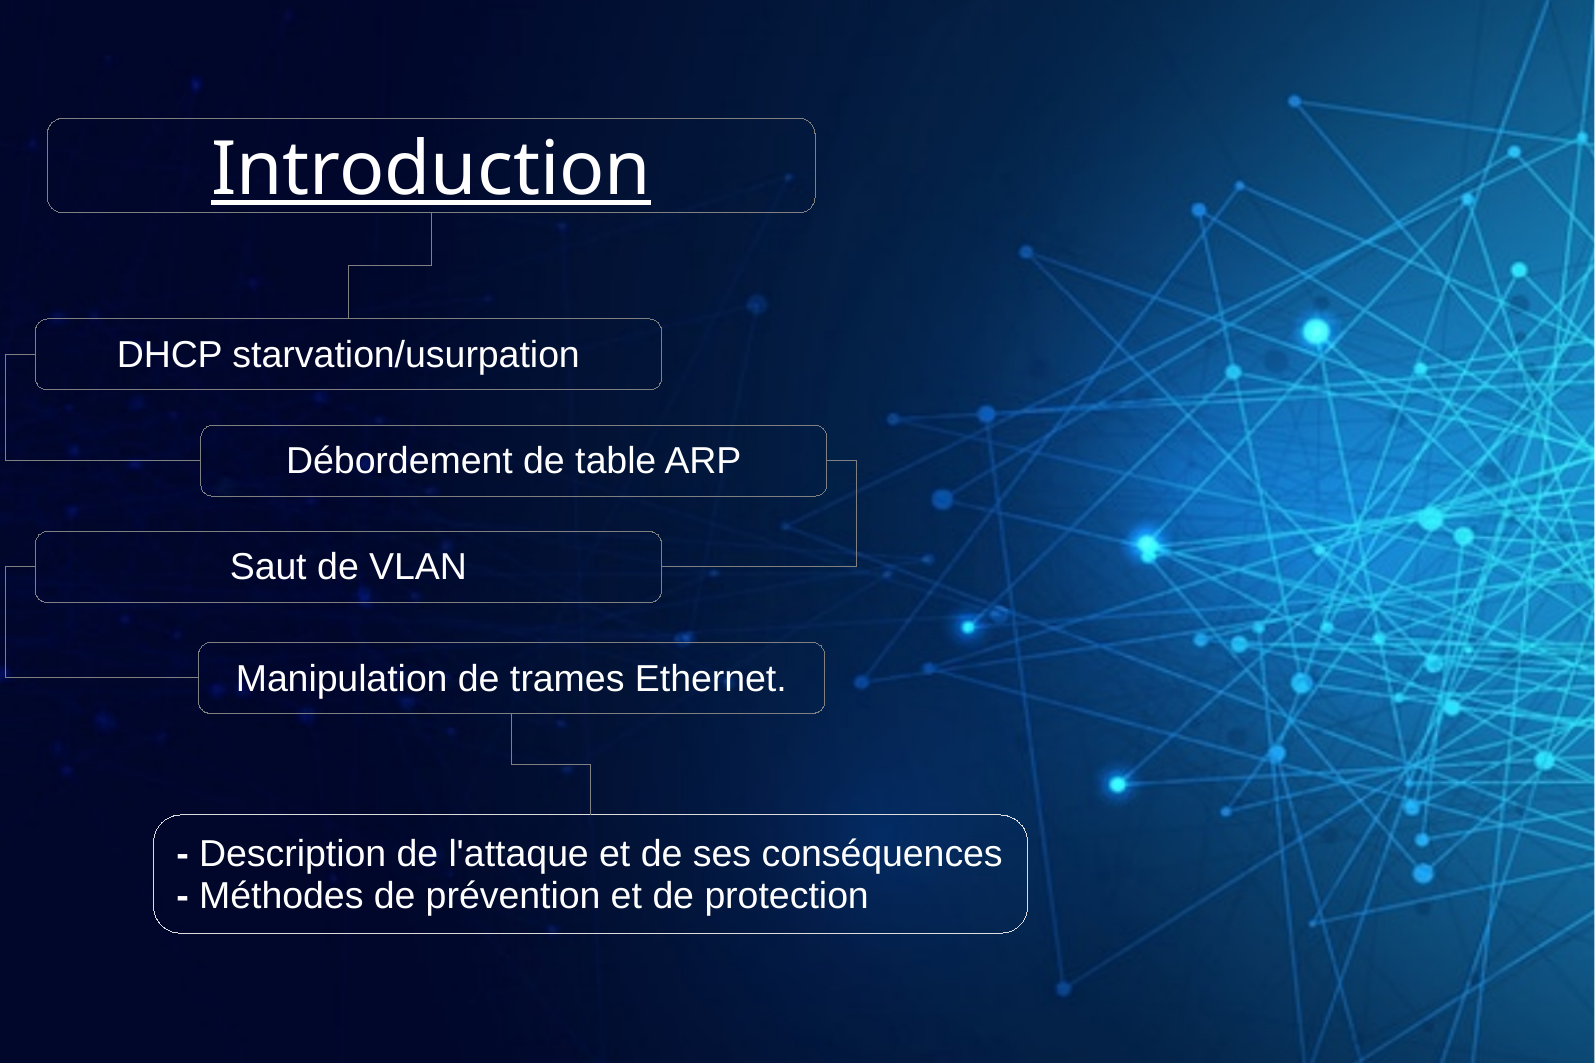

Introduction
DHCP starvation/usurpation
Débordement de table ARP
Saut de VLAN
Manipulation de trames Ethernet.
- Description de l'attaque et de ses conséquences
- Méthodes de prévention et de protection